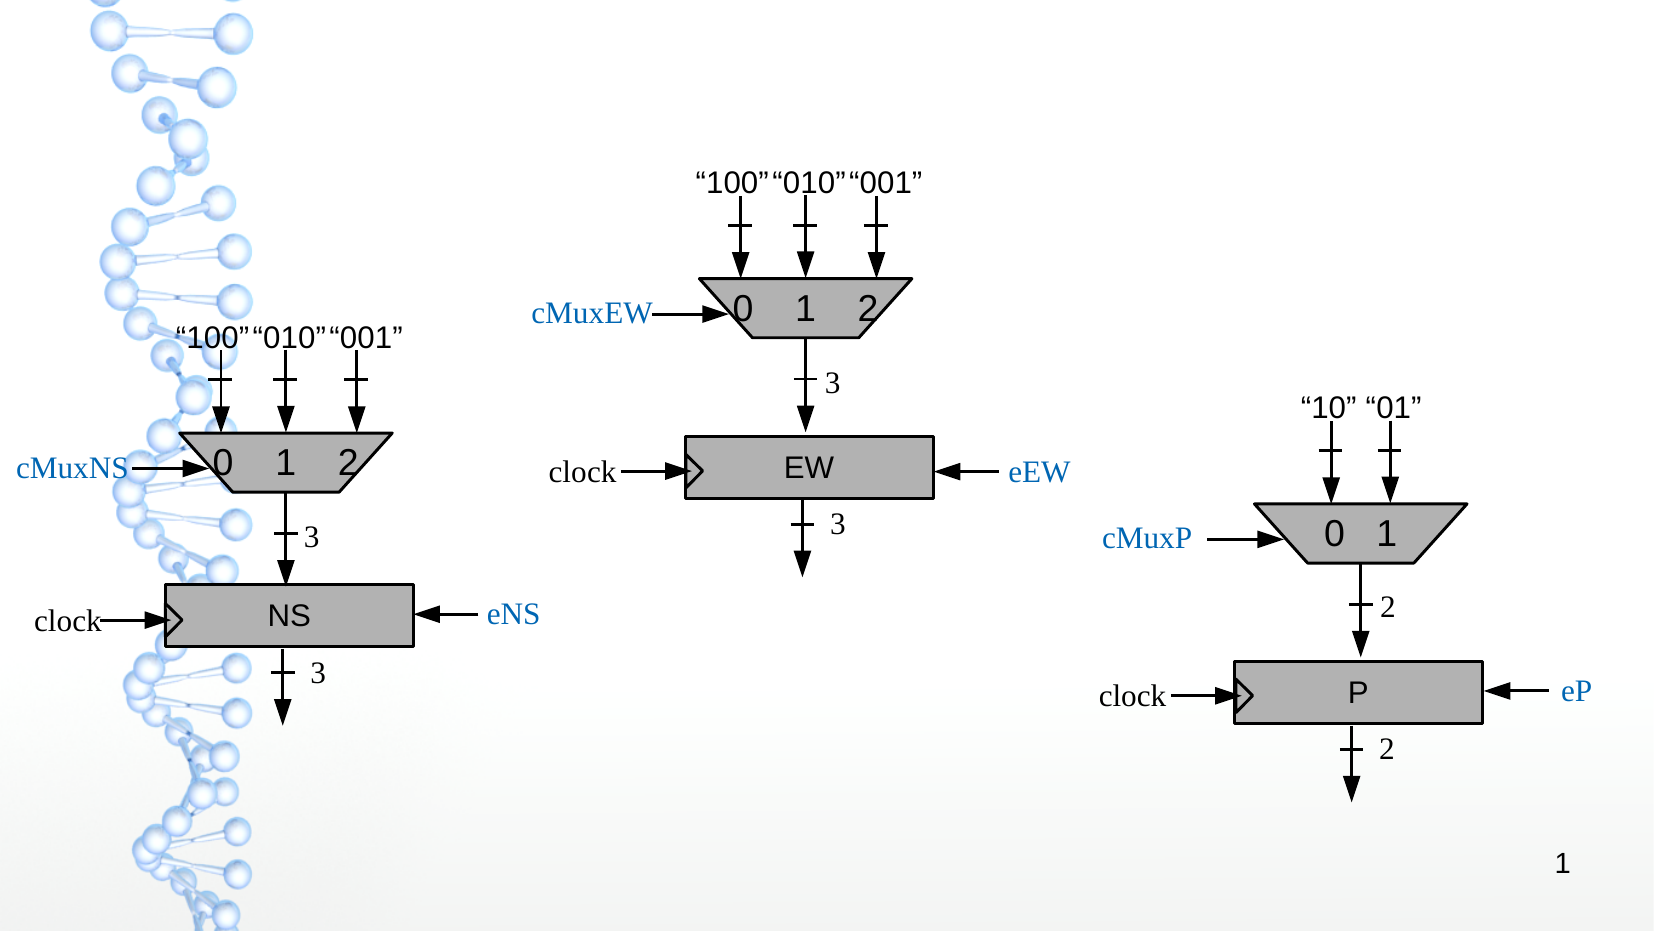

“100”
“010”
“001”
0 1 2
cMuxEW
“100”
“010”
“001”
3
“10”
“01”
0 1 2
EW
cMuxNS
eEW
clock
3
0 1
3
cMuxP
2
NS
eNS
clock
3
P
eP
clock
2
1